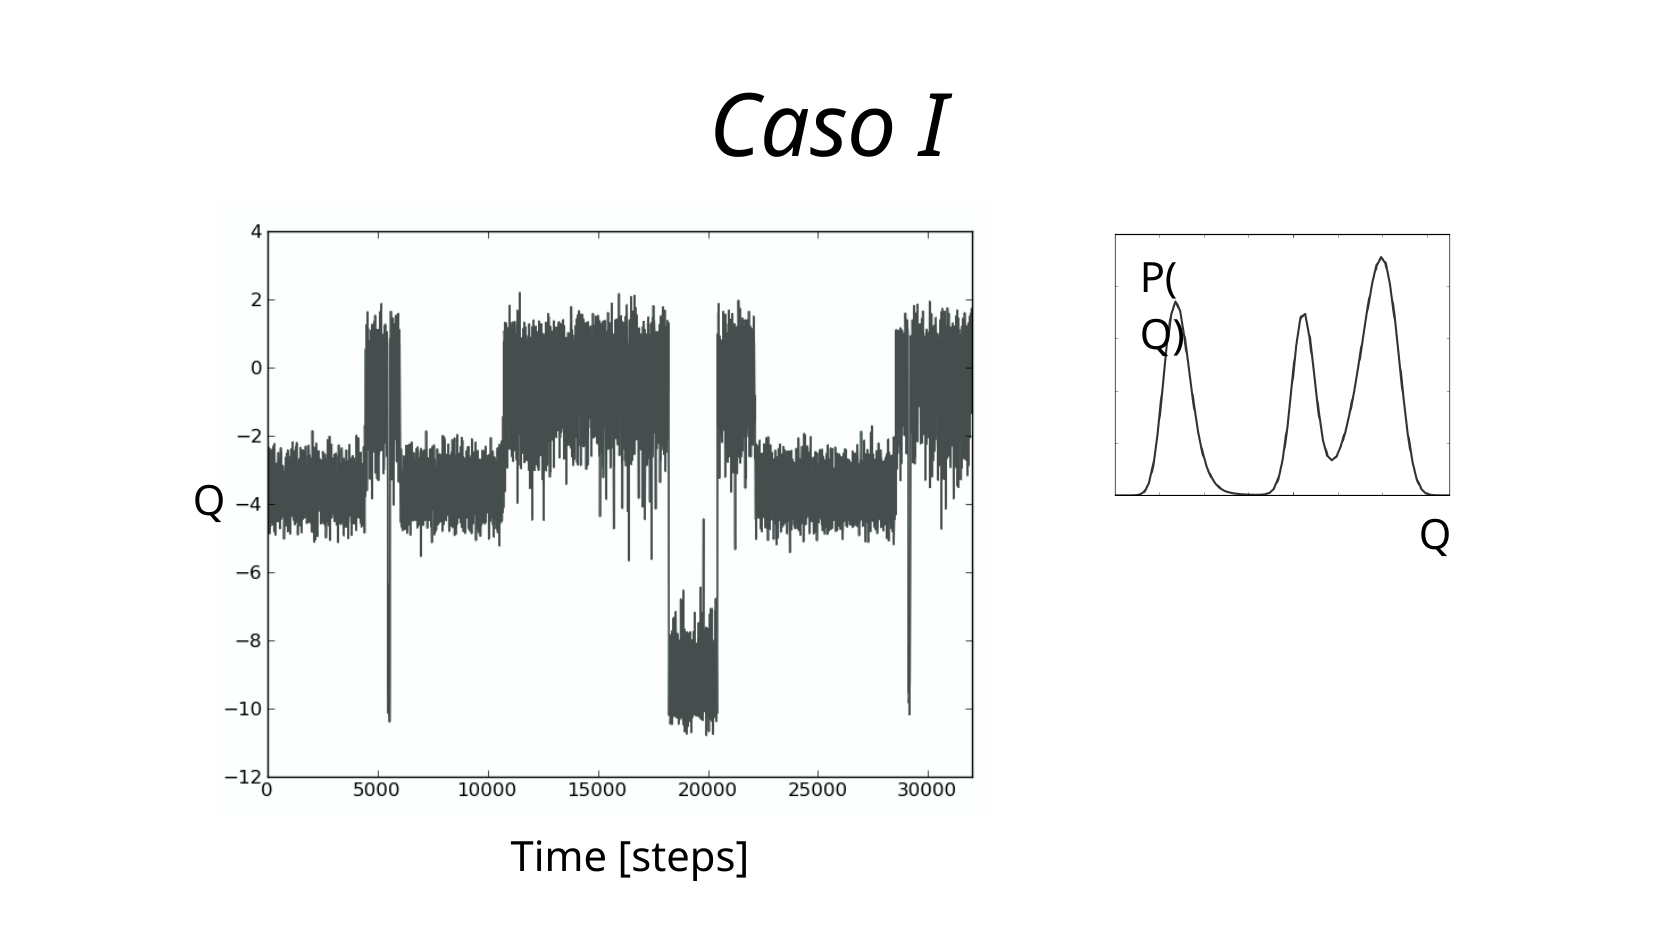

Caso I
P(Q)
Q
Q
Time [steps]